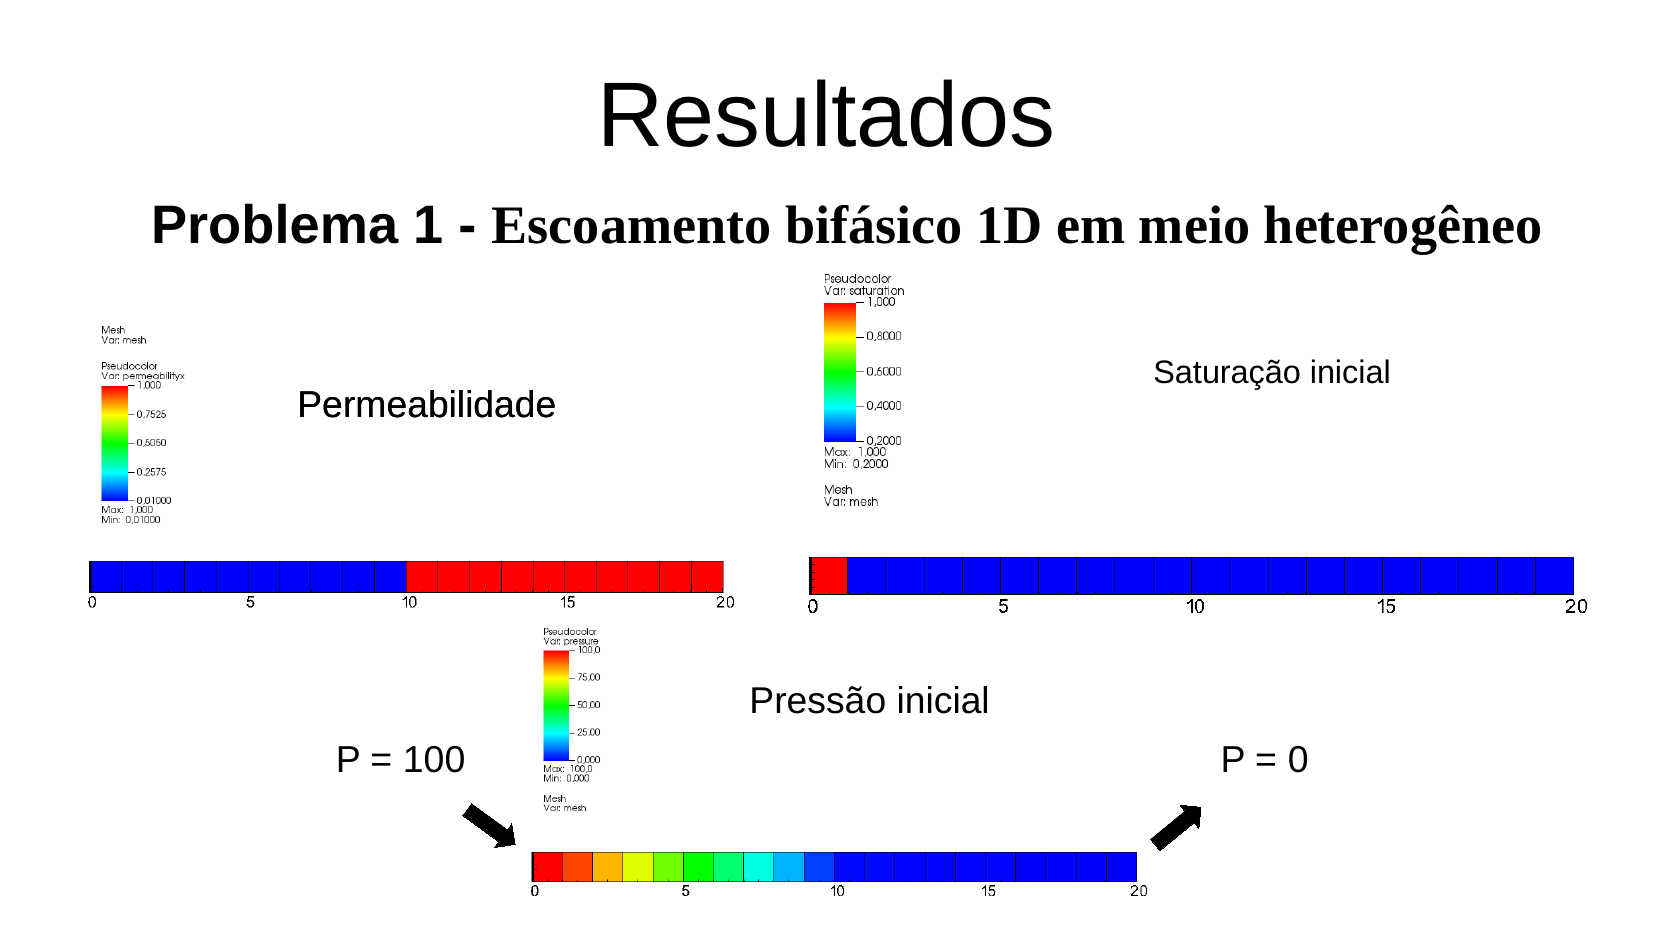

# Resultados
Problema 1 - Escoamento bifásico 1D em meio heterogêneo
Saturação inicial
Permeabilidade
Permeabilidade
Pressão inicial
P = 100
P = 0